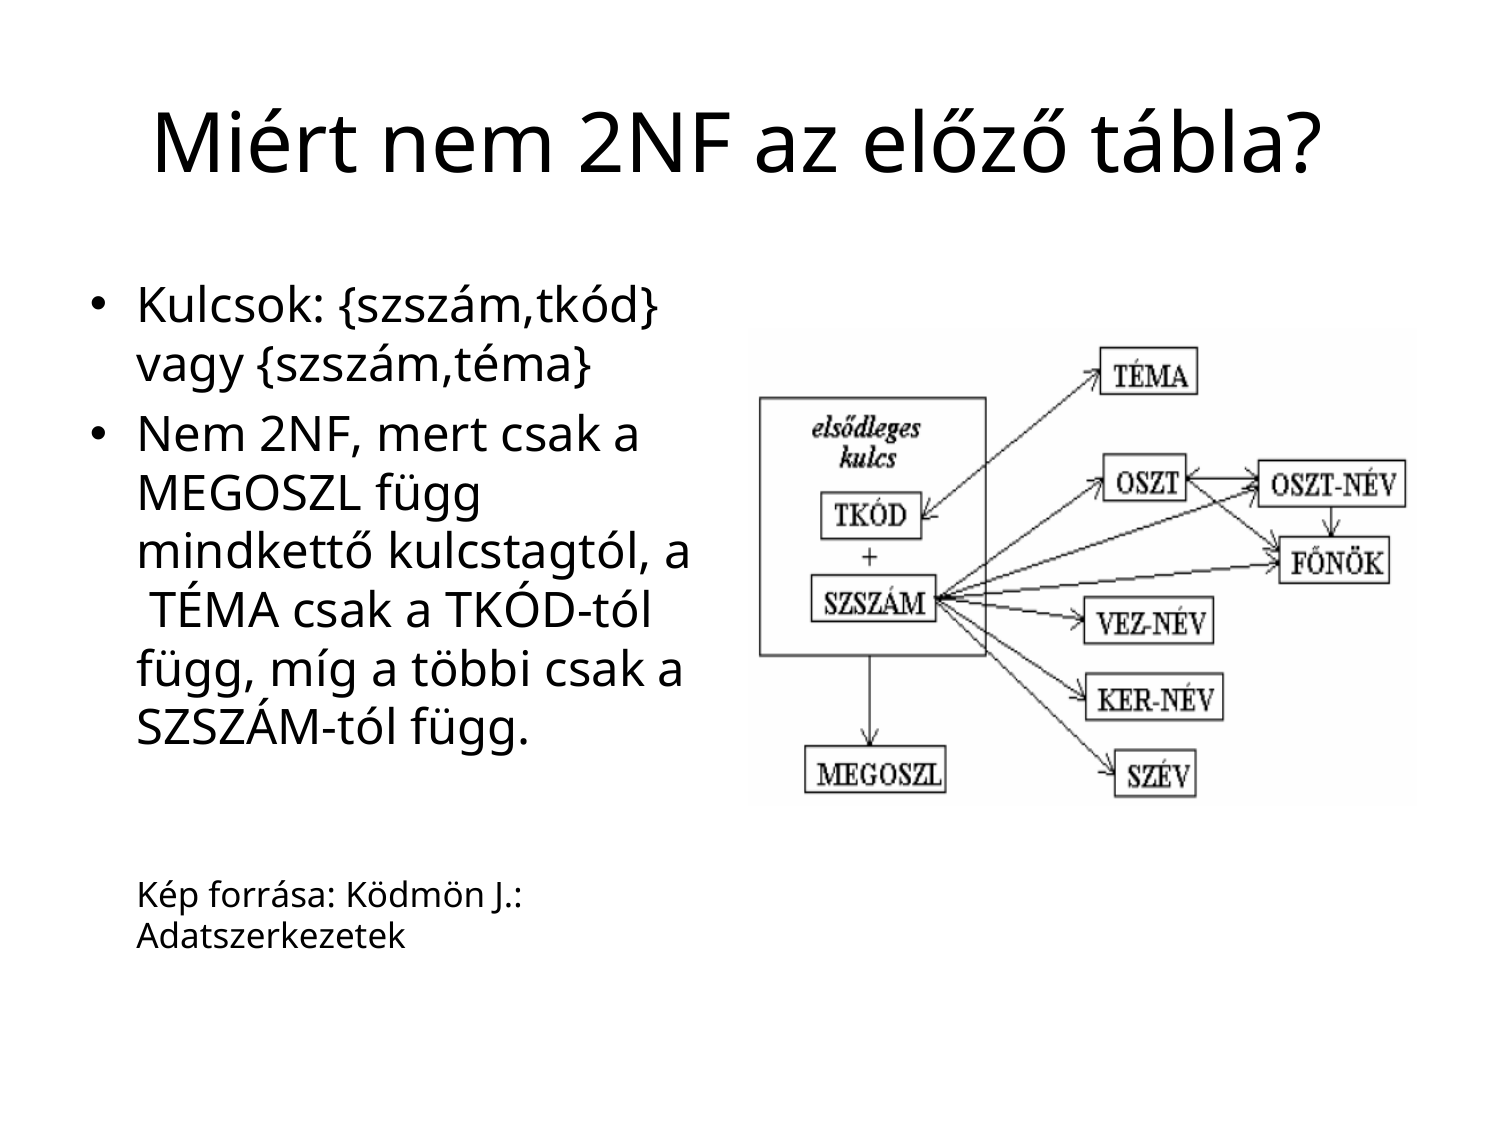

# Miért nem 2NF az előző tábla?
Kulcsok: {szszám,tkód} vagy {szszám,téma}
Nem 2NF, mert csak a MEGOSZL függ mindkettő kulcstagtól, a TÉMA csak a TKÓD-tól függ, míg a többi csak a SZSZÁM-tól függ.
Kép forrása: Ködmön J.: Adatszerkezetek